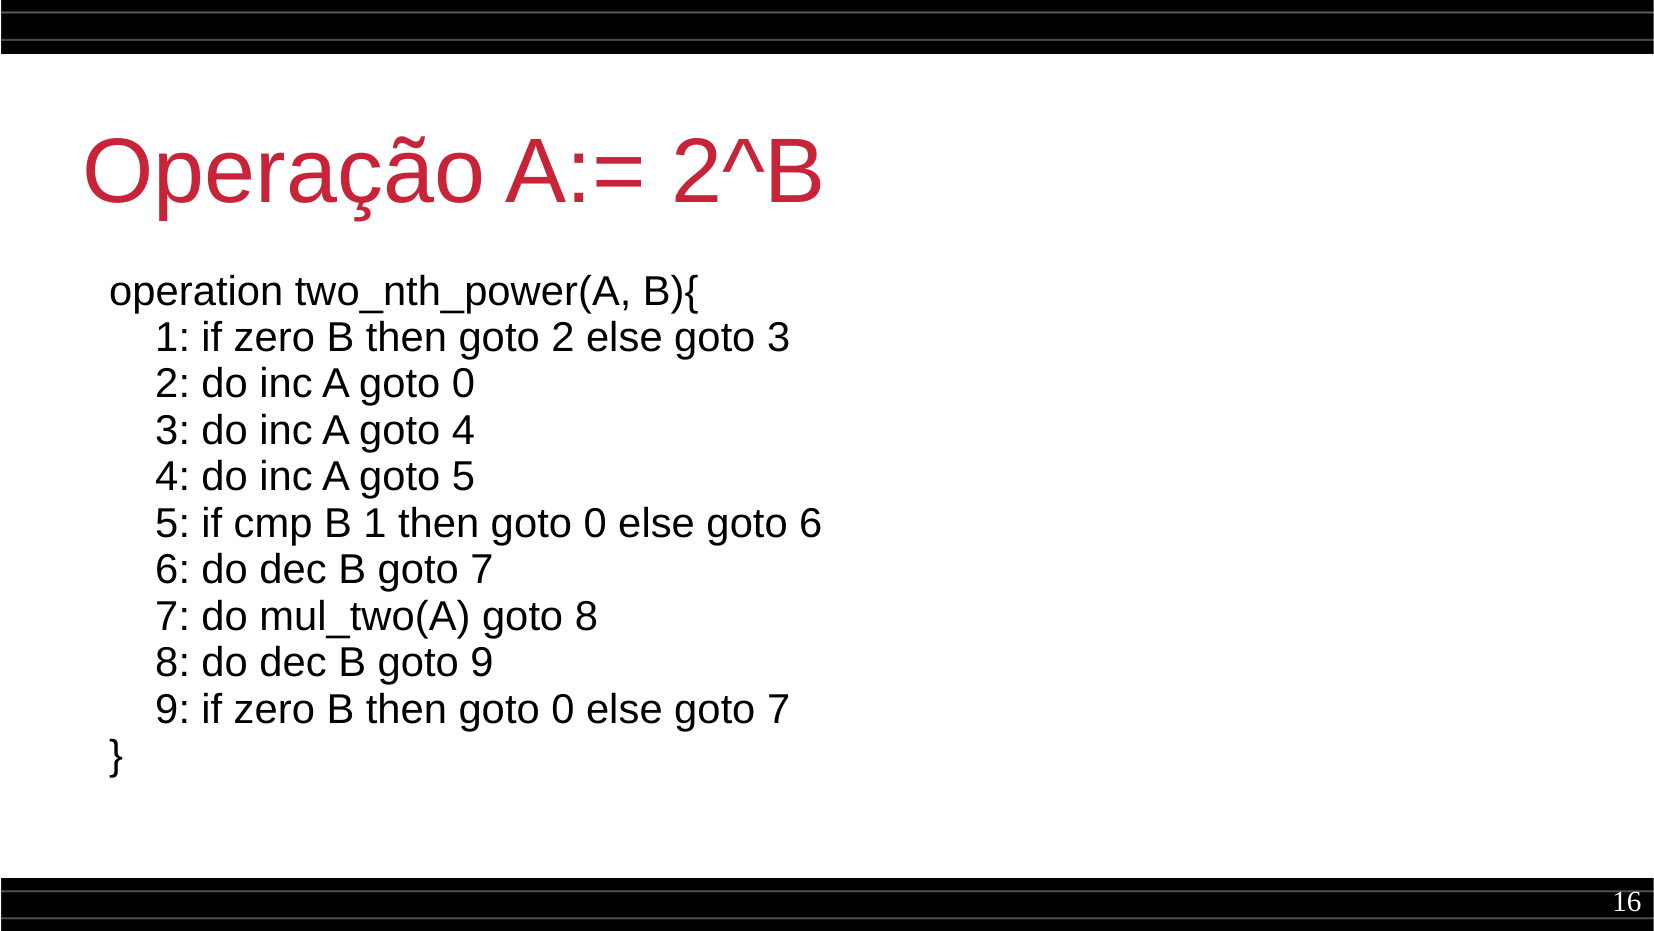

# Operação A:= 2^B
operation two_nth_power(A, B){
 1: if zero B then goto 2 else goto 3
 2: do inc A goto 0
 3: do inc A goto 4
 4: do inc A goto 5
 5: if cmp B 1 then goto 0 else goto 6
 6: do dec B goto 7
 7: do mul_two(A) goto 8
 8: do dec B goto 9
 9: if zero B then goto 0 else goto 7
}